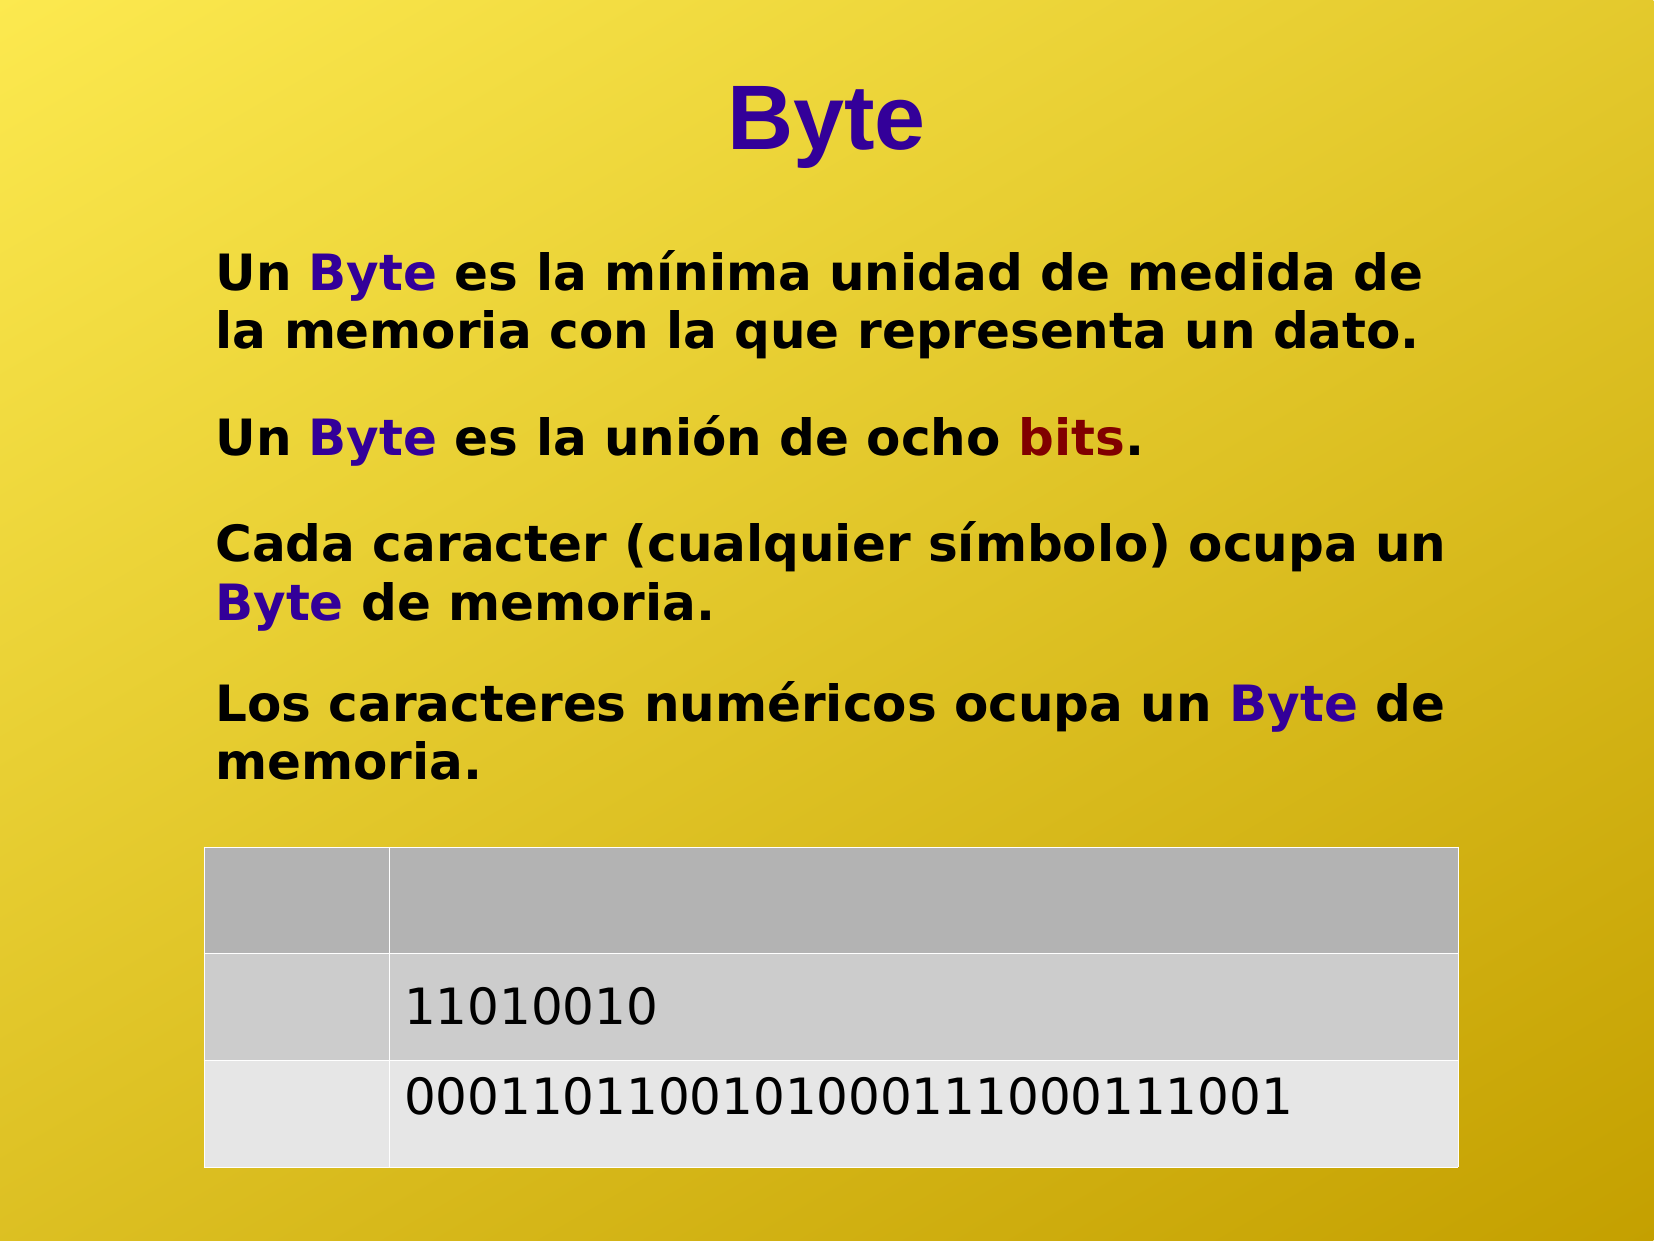

# Byte
Un Byte es la mínima unidad de medida de la memoria con la que representa un dato.
Un Byte es la unión de ocho bits.
Cada caracter (cualquier símbolo) ocupa un Byte de memoria.
Los caracteres numéricos ocupa un Byte de memoria.
| | |
| --- | --- |
| | 11010010 |
| | 0001101100101000111000111001 |